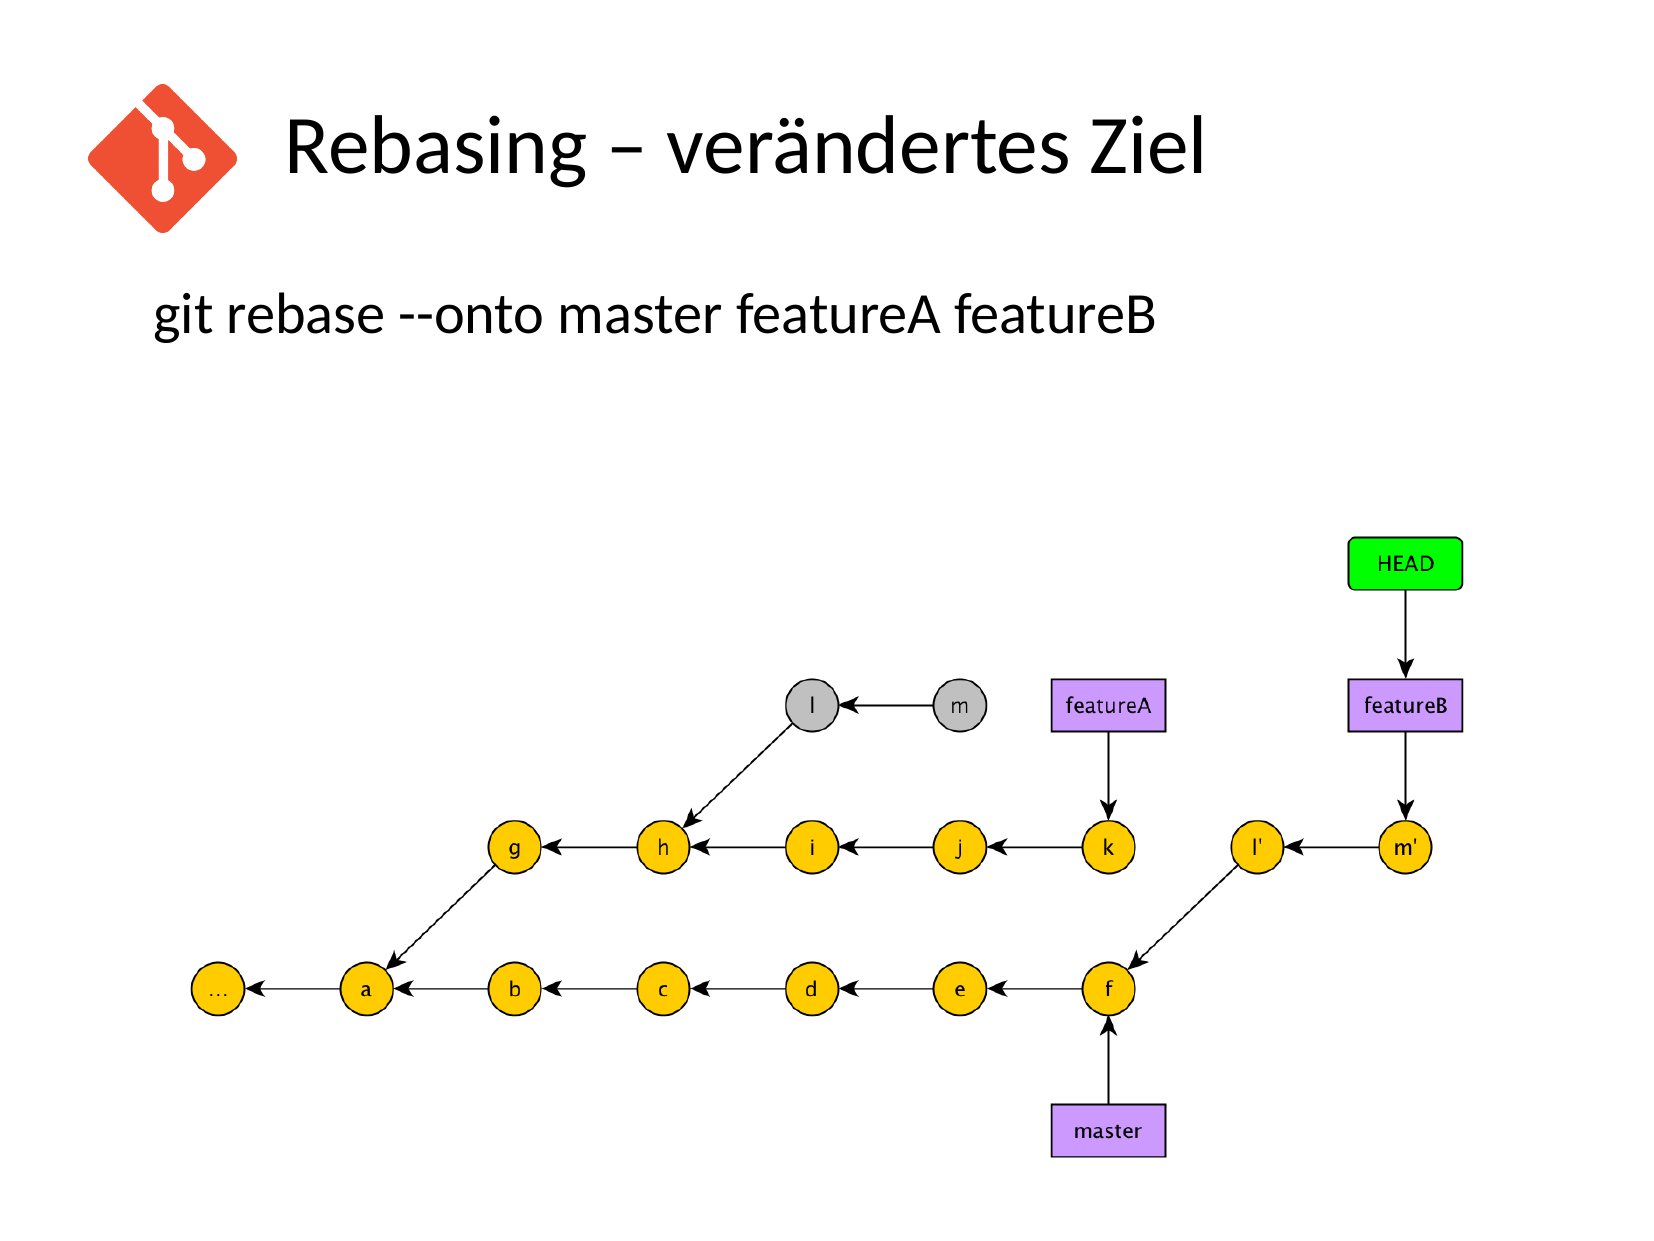

# Rebasing – verändertes Ziel
git rebase --onto master featureA featureB